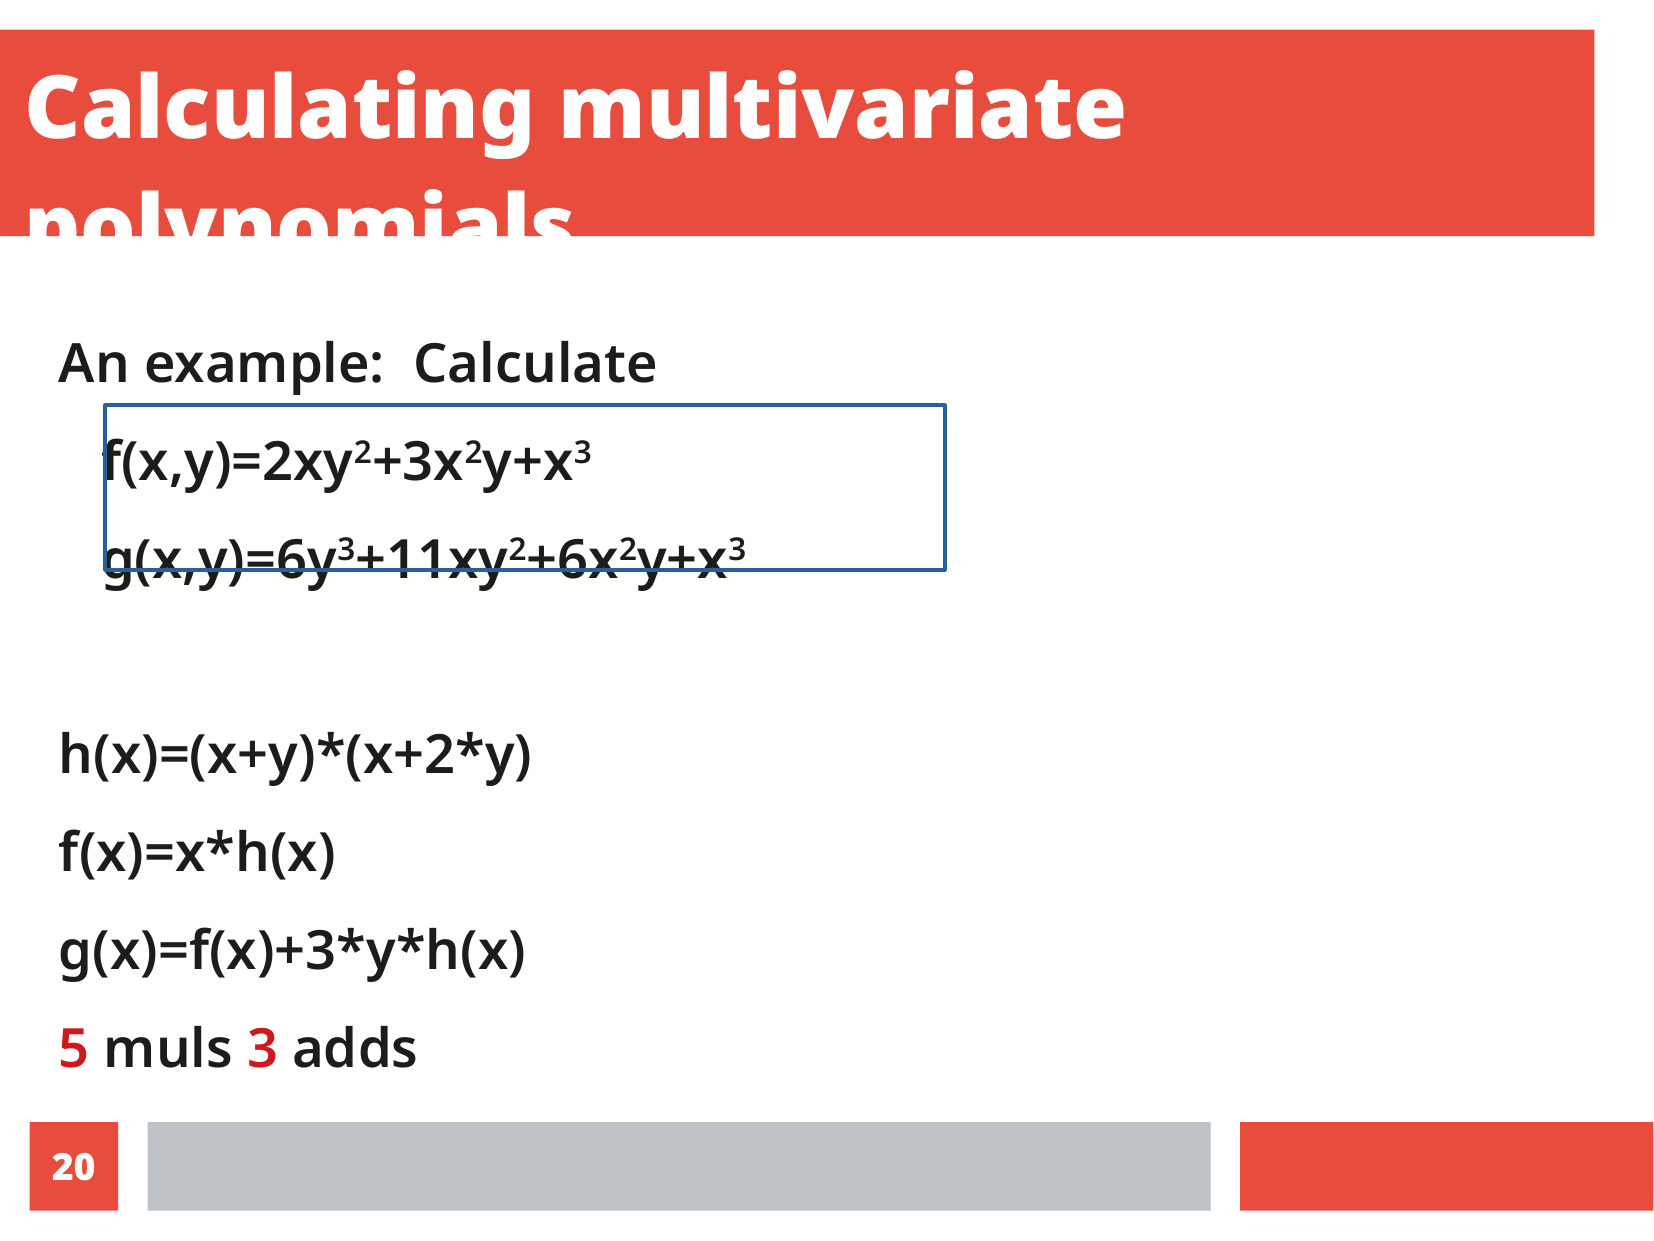

# Calculating multivariate polynomials
An example: Calculate
 f(x,y)=2xy2+3x2y+x3
 g(x,y)=6y3+11xy2+6x2y+x3
h(x)=(x+y)*(x+2*y)
f(x)=x*h(x)
g(x)=f(x)+3*y*h(x)
5 muls 3 adds
20